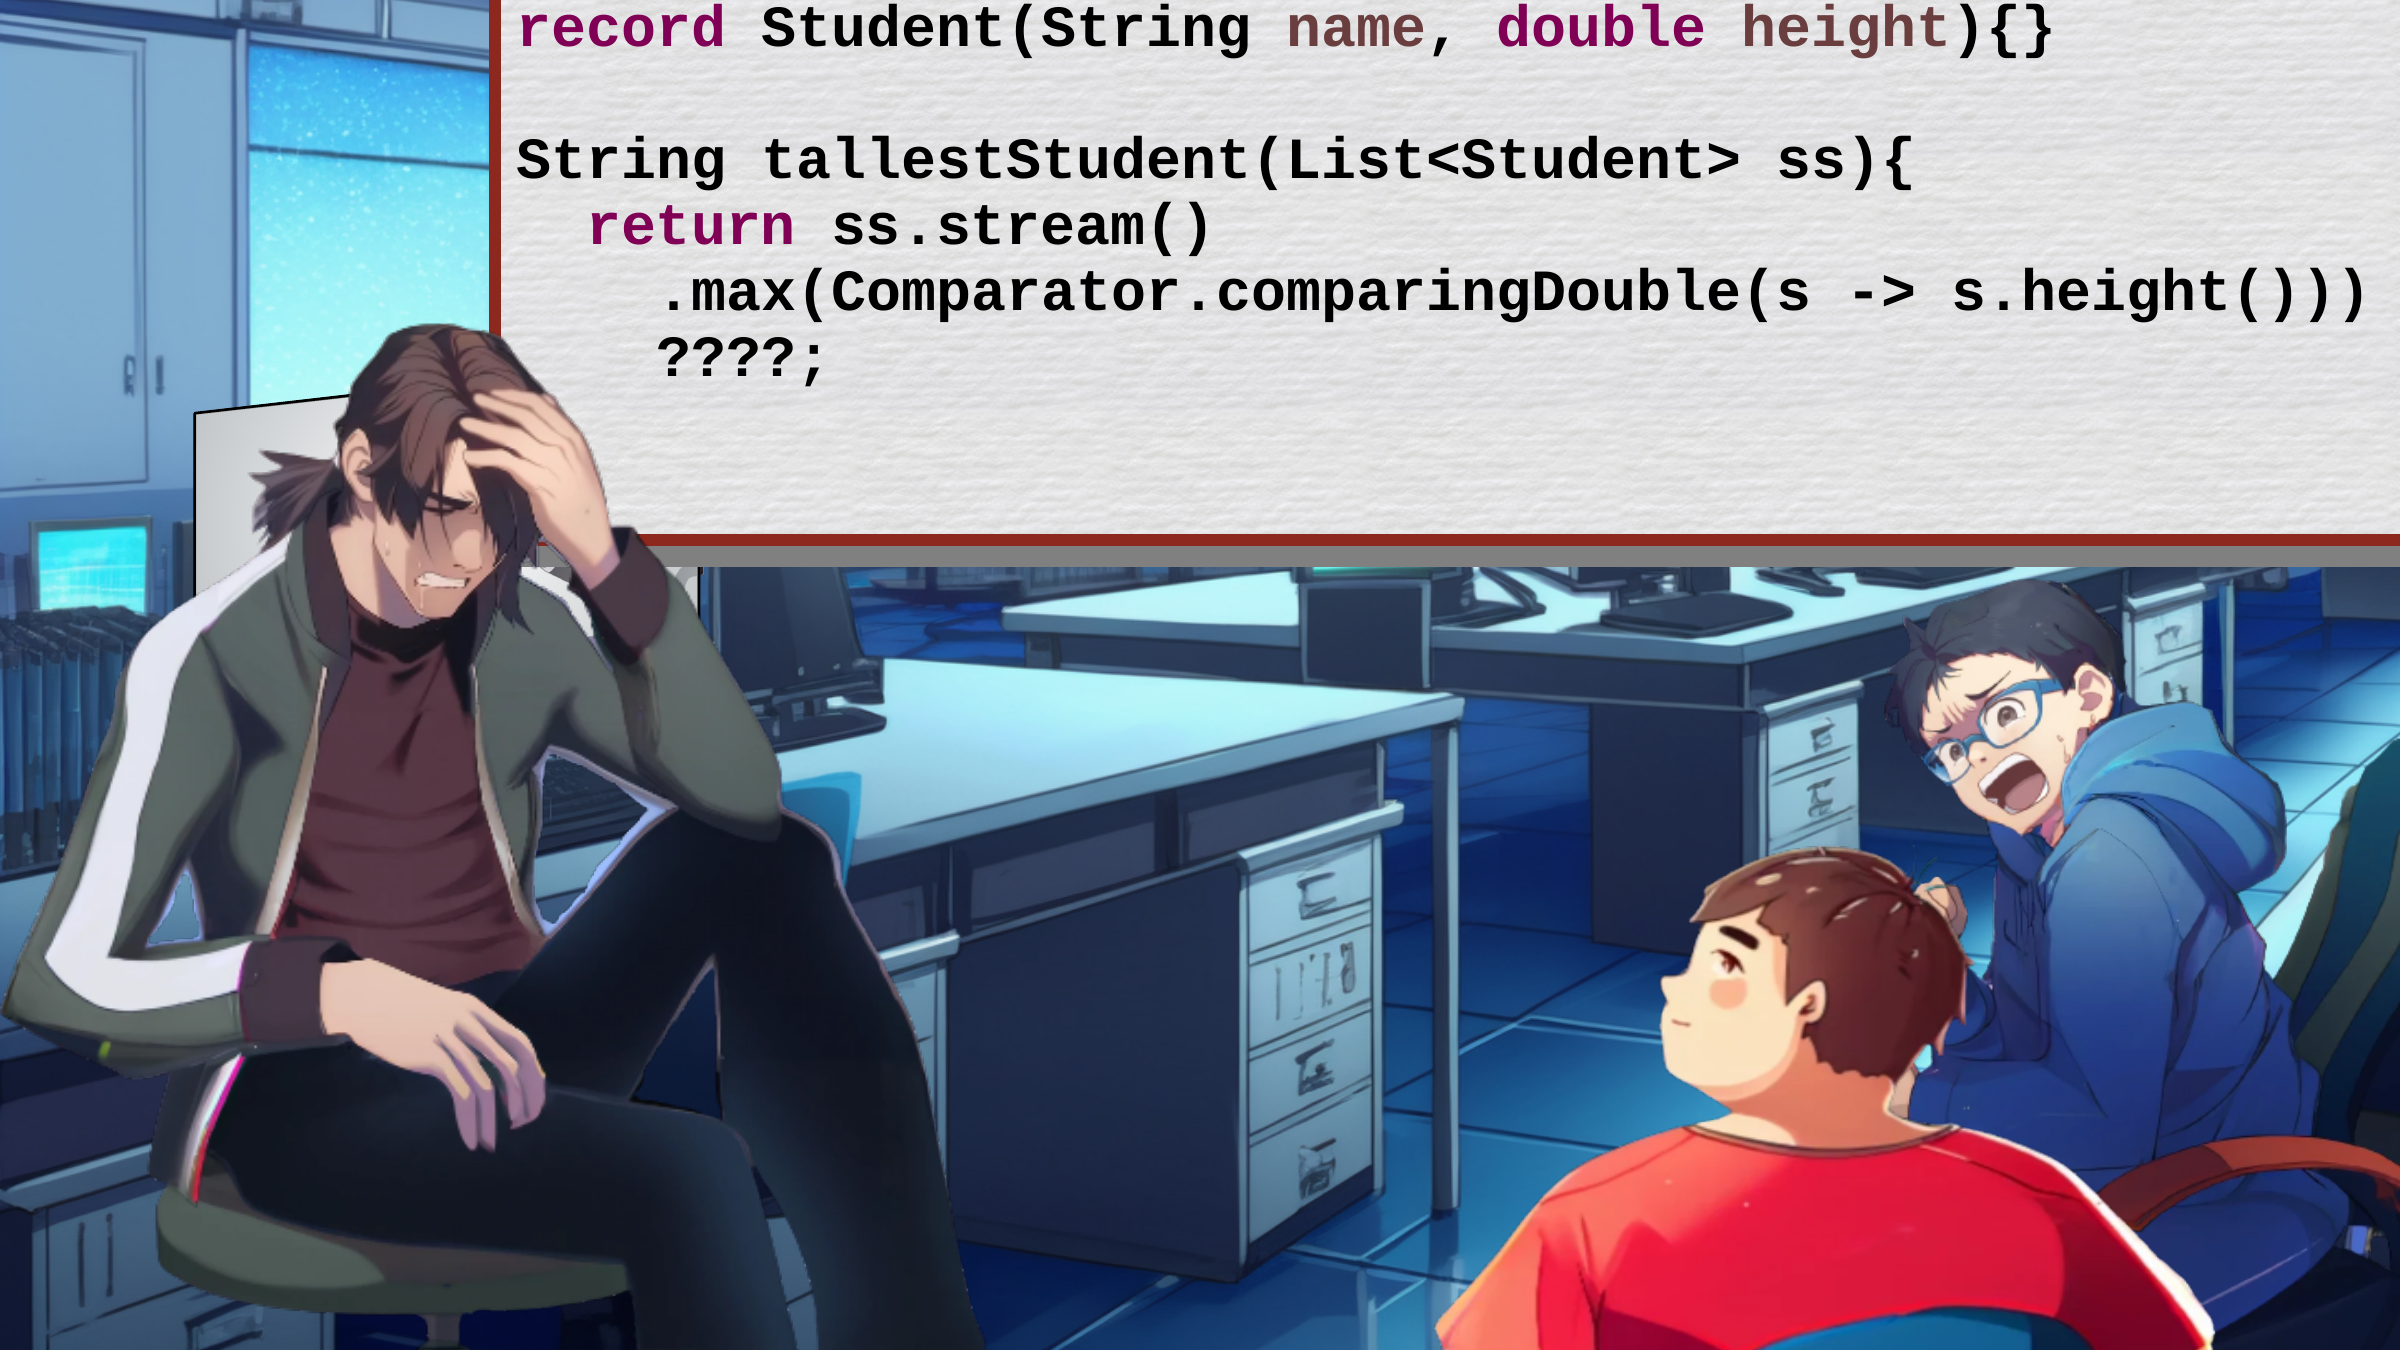

record Student(String name, double height){}
String tallestStudent(List<Student> ss){
 return ss.stream()
 .max(Comparator.comparingDouble(s -> s.height()))
 ????;
}